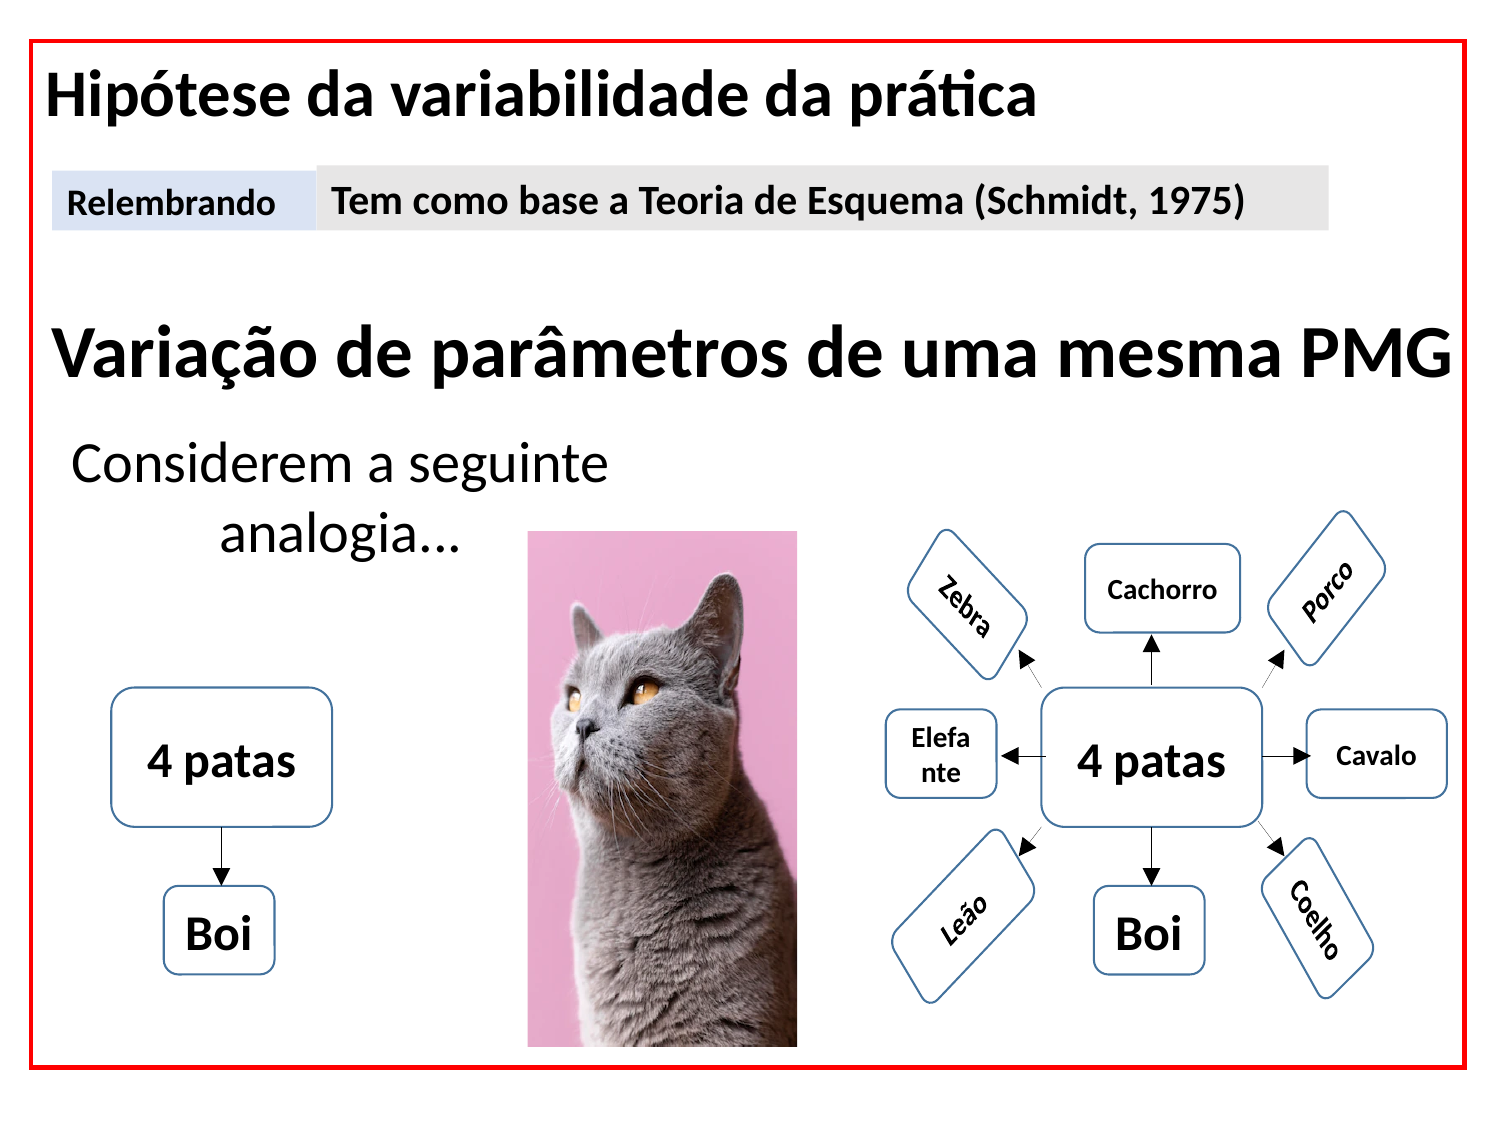

Hipótese da variabilidade da prática
Tem como base a Teoria de Esquema (Schmidt, 1975)
Relembrando
Variação de parâmetros de uma mesma PMG
Considerem a seguinte analogia...
Porco
Cachorro
Zebra
4 patas
4 patas
Elefante
Cavalo
Leão
Coelho
Boi
Boi